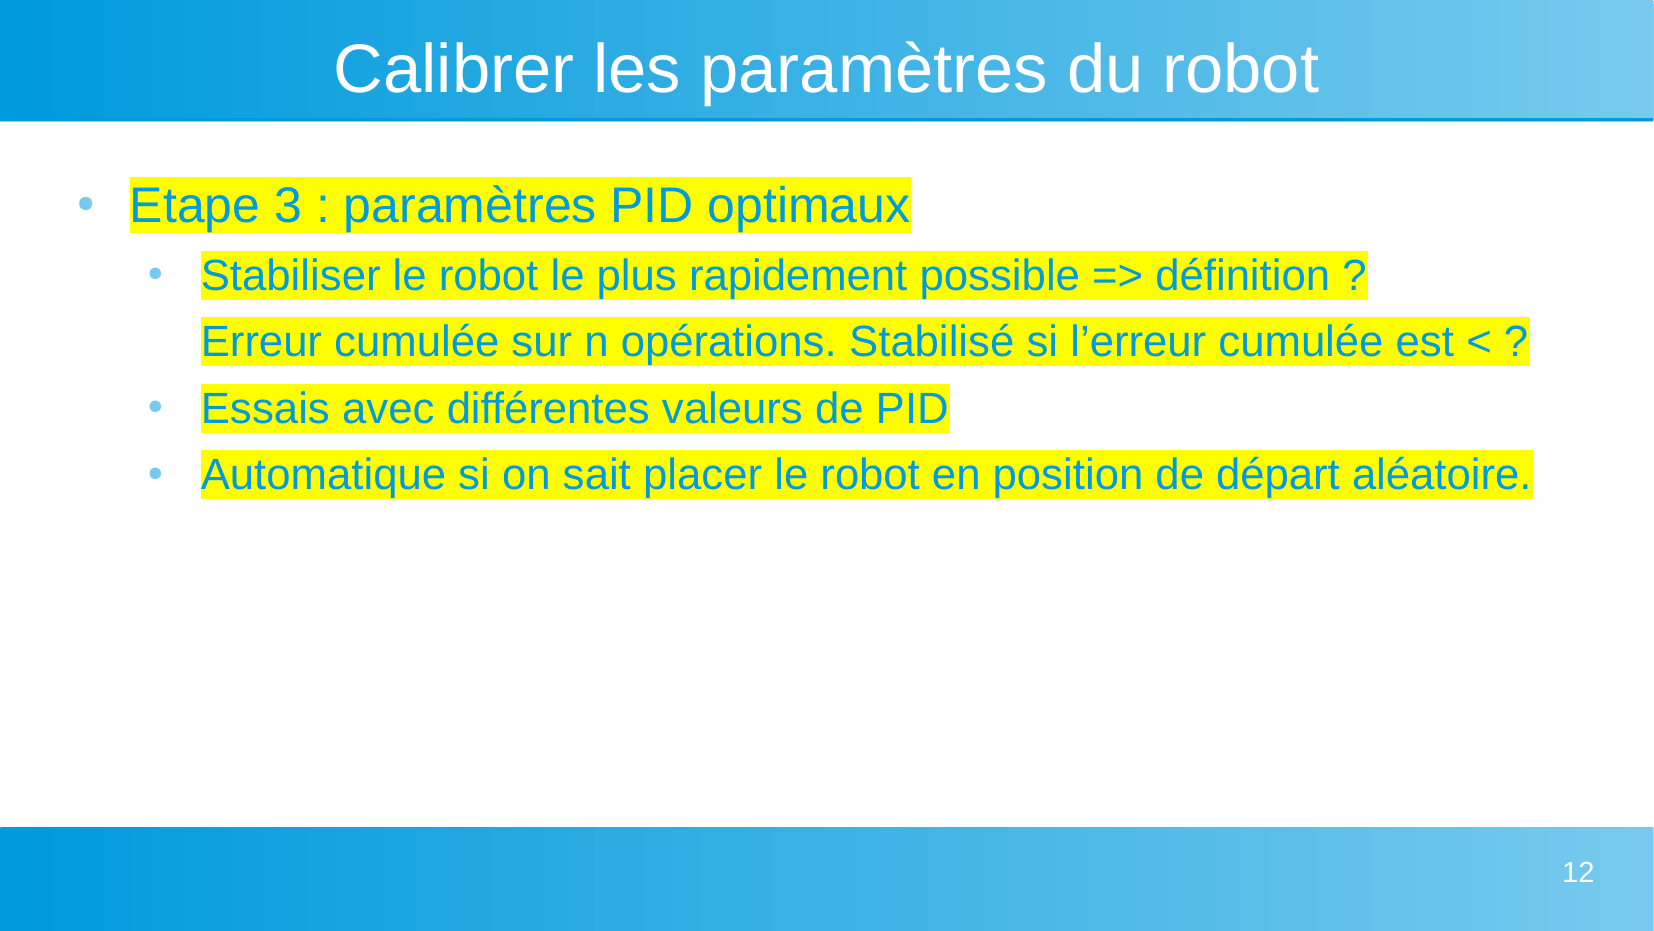

# Calibrer les paramètres du robot
Etape 3 : paramètres PID optimaux
Stabiliser le robot le plus rapidement possible => définition ?
Erreur cumulée sur n opérations. Stabilisé si l’erreur cumulée est < ?
Essais avec différentes valeurs de PID
Automatique si on sait placer le robot en position de départ aléatoire.
12